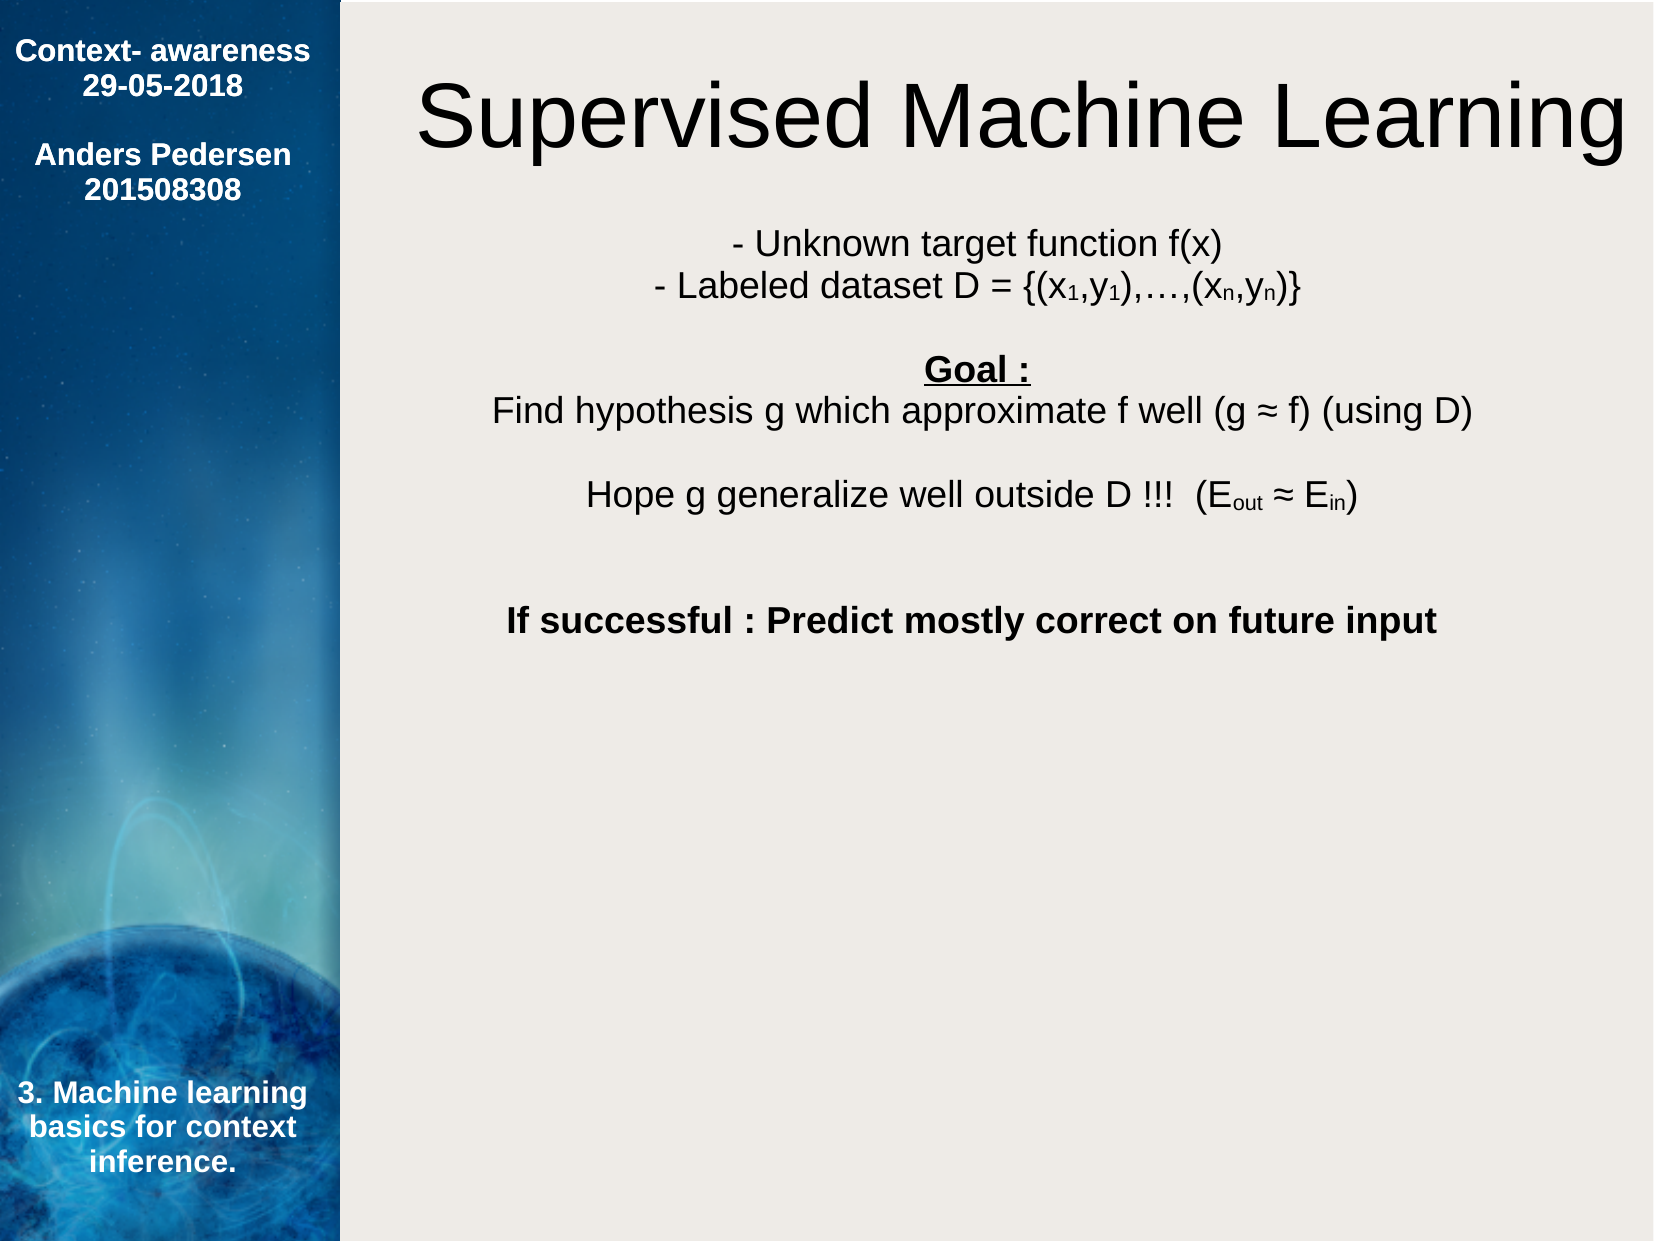

Context- awareness
29-05-2018
Anders Pedersen
201508308
Context- awareness
29-05-2018
Anders Pedersen
201508308
3. Machine learning basics for context inference.
# Agenda
Supervised Machine Learning
- Unknown target function f(x)
- Labeled dataset D = {(x1,y1),…,(xn,yn)}
Goal :
 Find hypothesis g which approximate f well (g ≈ f) (using D)
Hope g generalize well outside D !!! (Eout ≈ Ein)
If successful : Predict mostly correct on future input